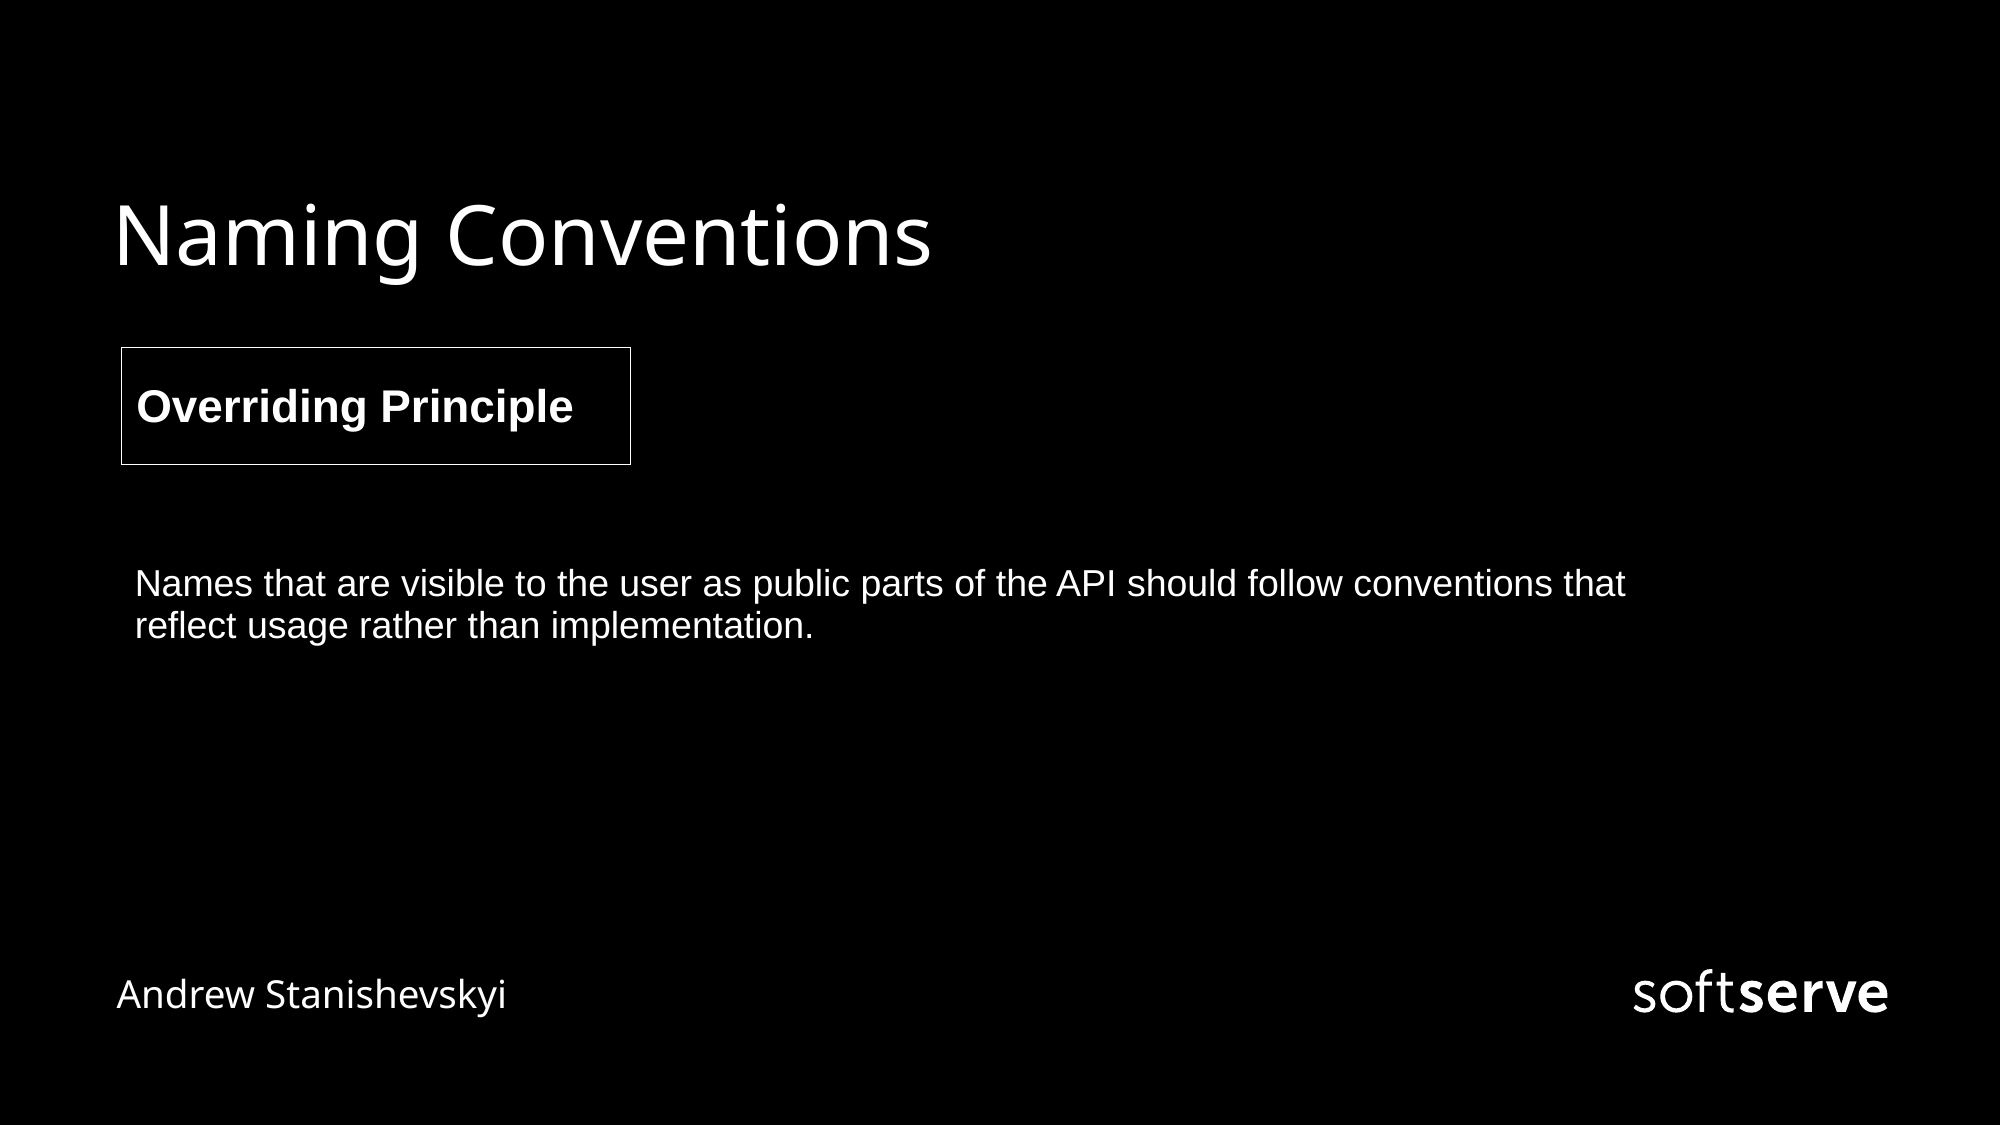

# Naming Conventions
Overriding Principle
Names that are visible to the user as public parts of the API should follow conventions that reflect usage rather than implementation.
 Andrew Stanishevskyi